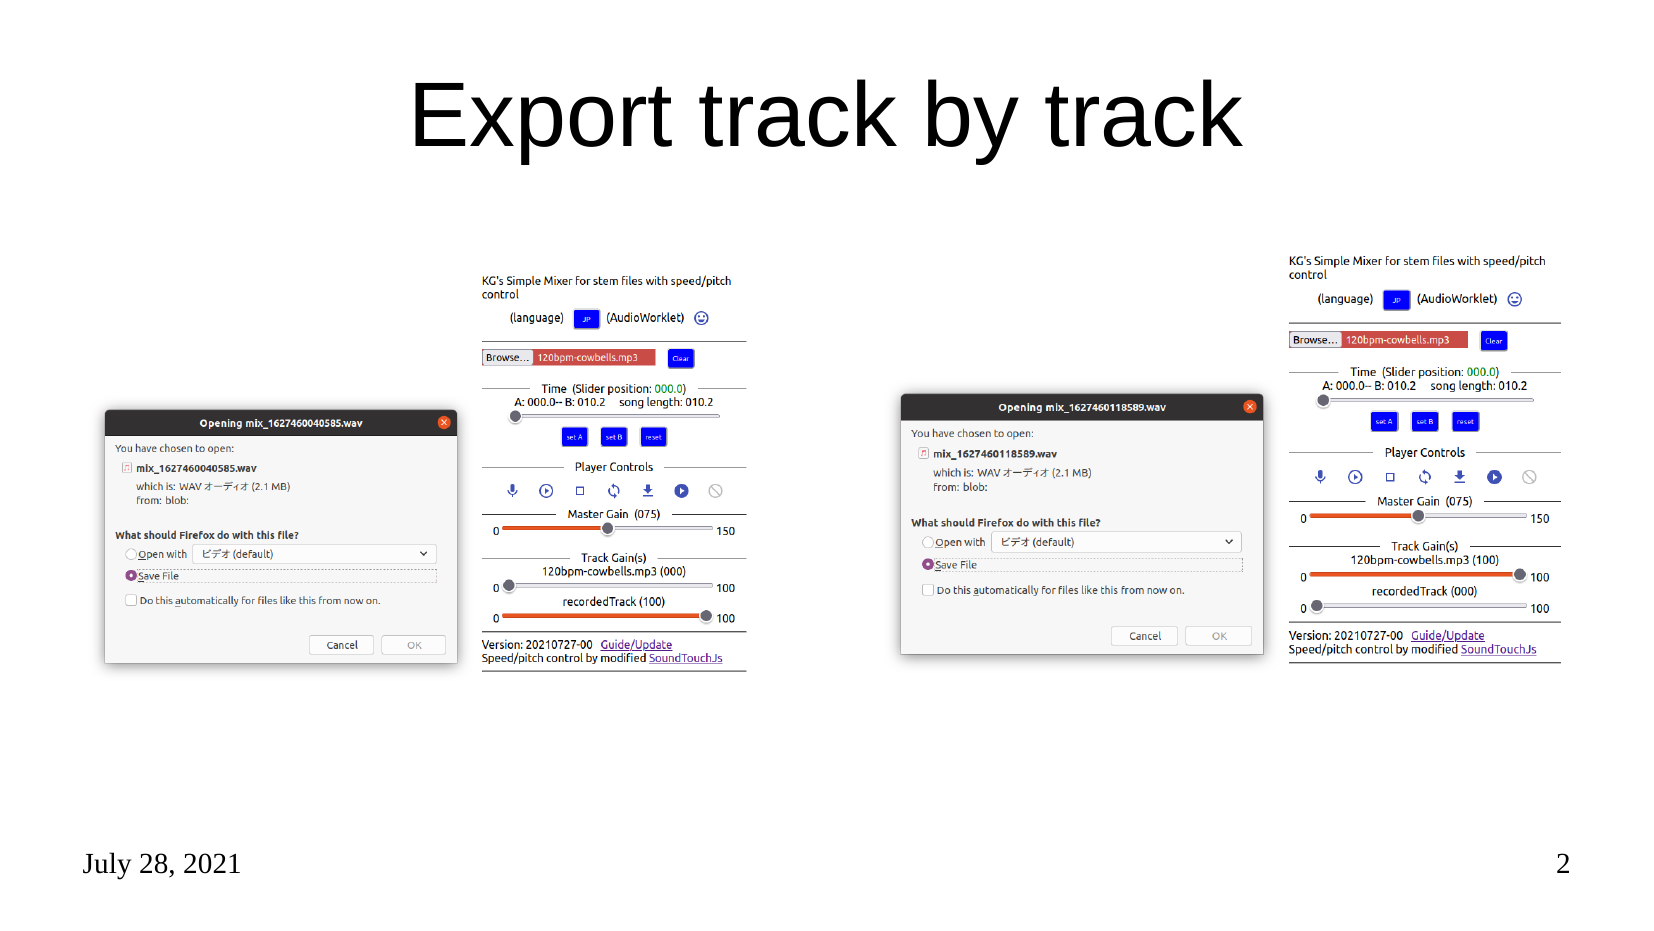

# Export track by track
July 28, 2021
2